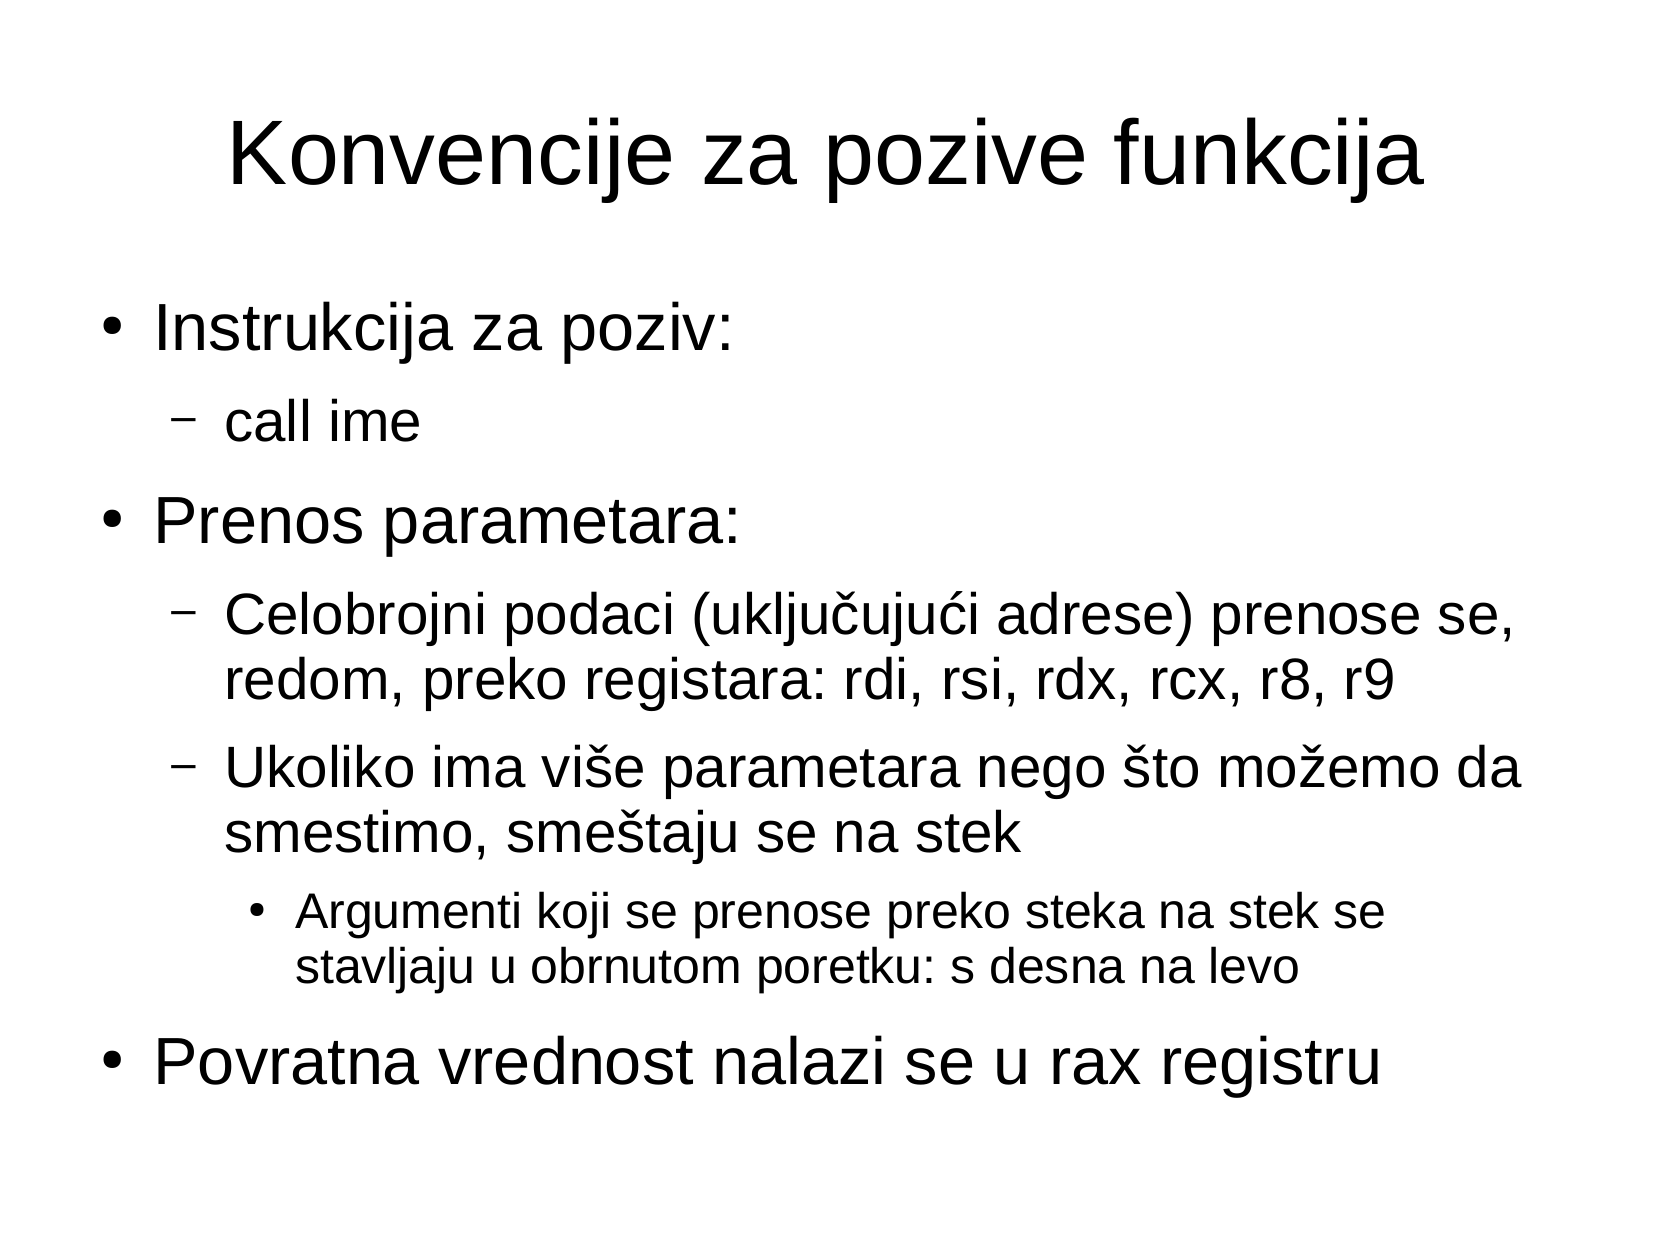

# Konvencije za pozive funkcija
Instrukcija za poziv:
call ime
Prenos parametara:
Celobrojni podaci (uključujući adrese) prenose se, redom, preko registara: rdi, rsi, rdx, rcx, r8, r9
Ukoliko ima više parametara nego što možemo da smestimo, smeštaju se na stek
Argumenti koji se prenose preko steka na stek se stavljaju u obrnutom poretku: s desna na levo
Povratna vrednost nalazi se u rax registru